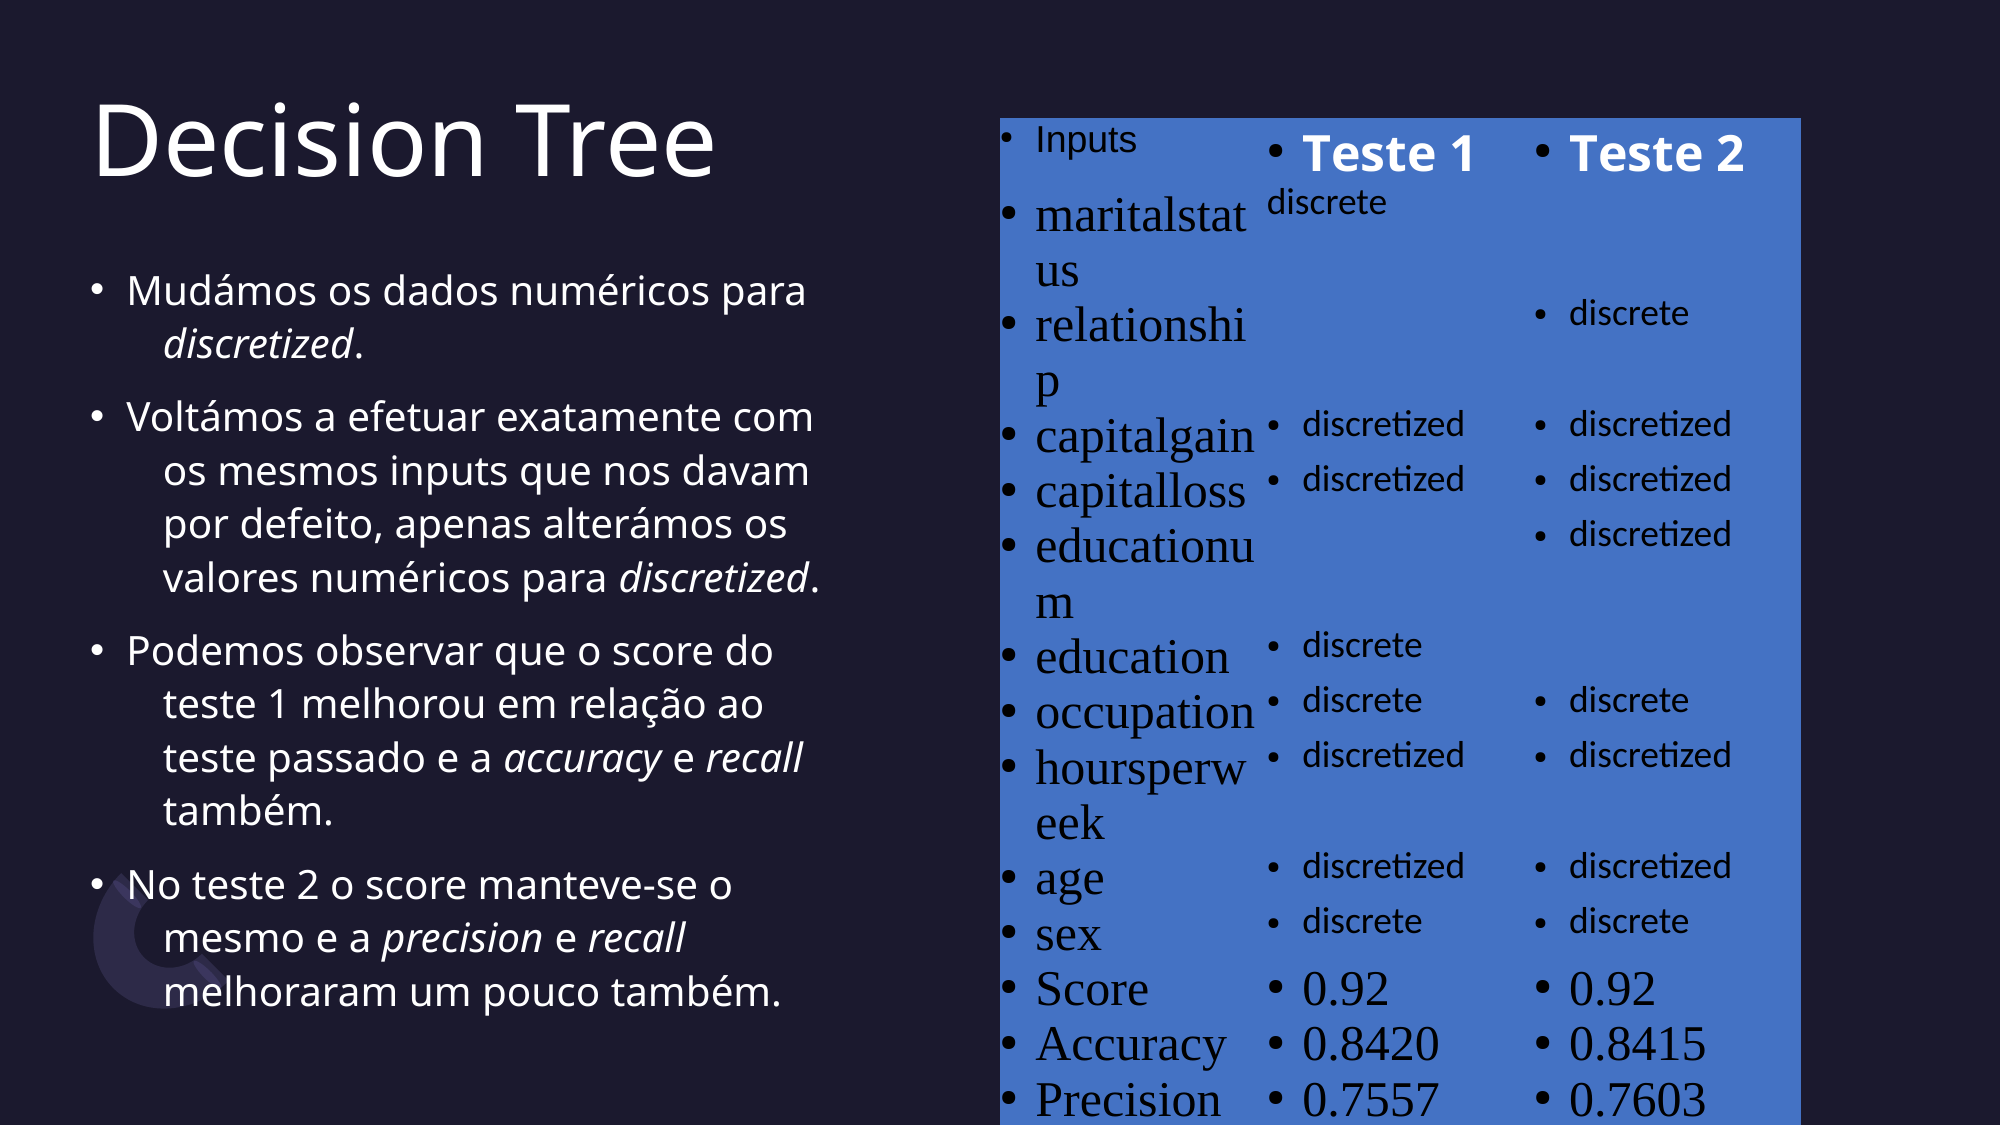

# Decision Tree
| Inputs | Teste 1 | Teste 2 |
| --- | --- | --- |
| maritalstatus | discrete | |
| relationship | | discrete |
| capitalgain | discretized | discretized |
| capitalloss | discretized | discretized |
| educationum | | discretized |
| education | discrete | |
| occupation | discrete | discrete |
| hoursperweek | discretized | discretized |
| age | discretized | discretized |
| sex | discrete | discrete |
| Score | 0.92 | 0.92 |
| Accuracy | 0.8420 | 0.8415 |
| Precision | 0.7557 | 0.7603 |
| Recall | 0.5338 | 0.5317 |
Mudámos os dados numéricos para discretized.
Voltámos a efetuar exatamente com os mesmos inputs que nos davam por defeito, apenas alterámos os valores numéricos para discretized.
Podemos observar que o score do teste 1 melhorou em relação ao teste passado e a accuracy e recall também.
No teste 2 o score manteve-se o mesmo e a precision e recall melhoraram um pouco também.